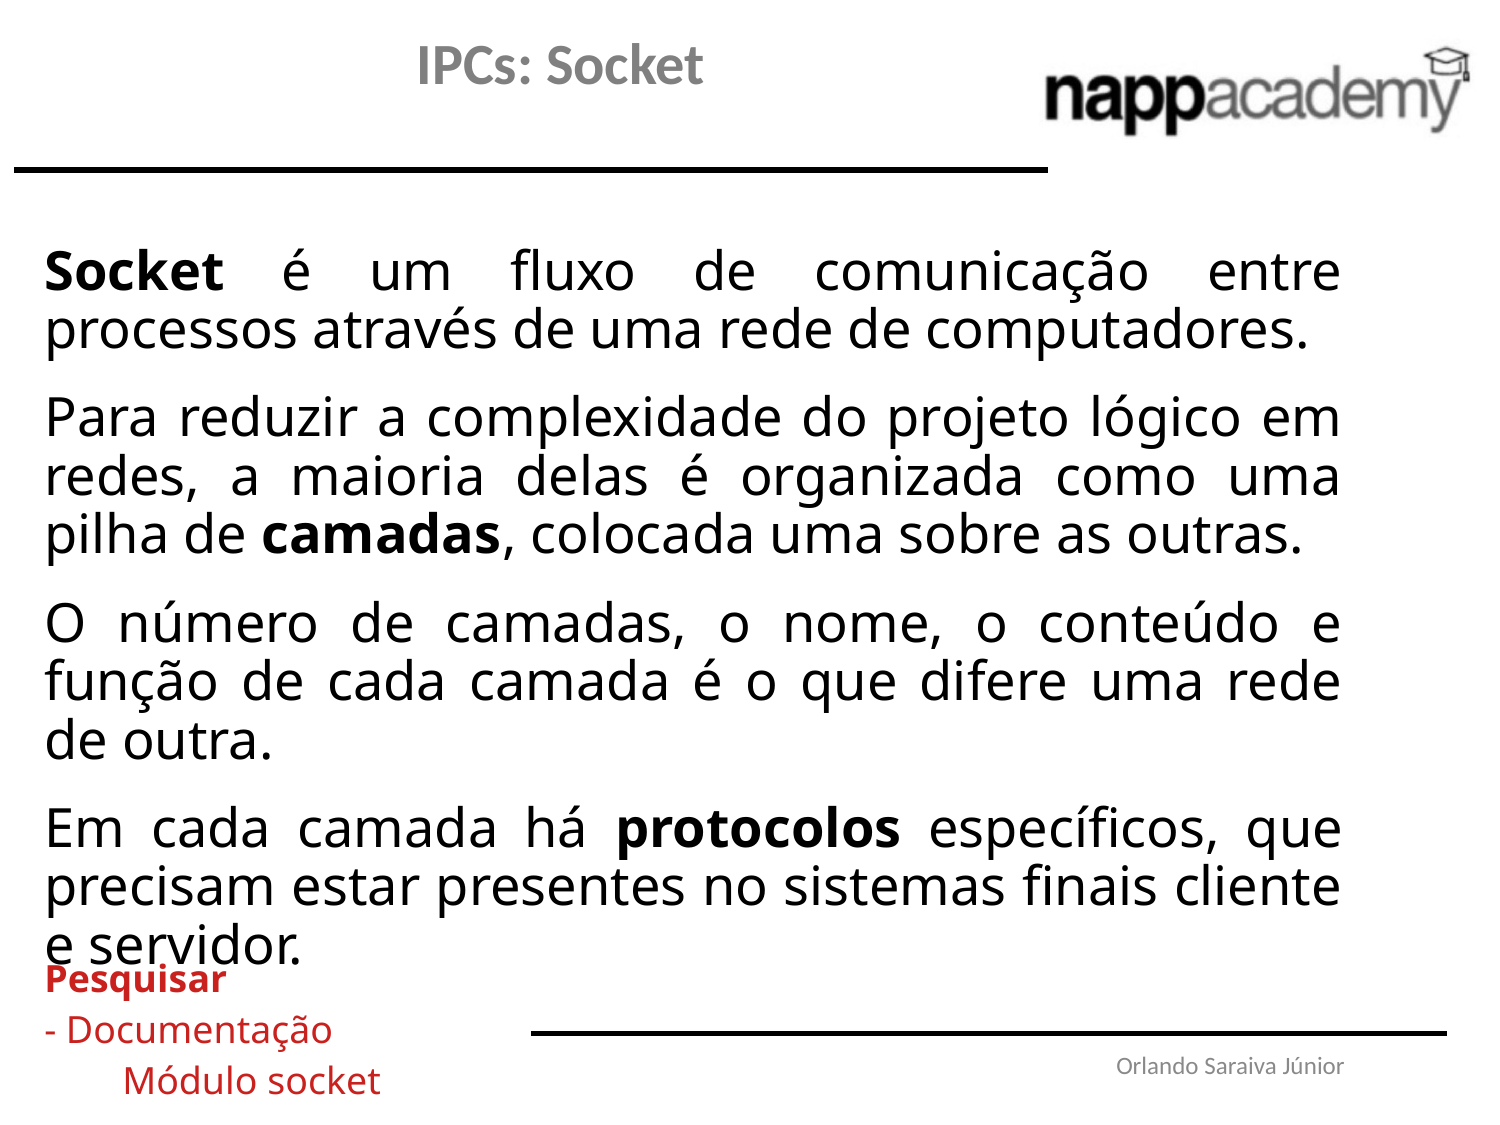

# IPCs: Socket
Socket é um fluxo de comunicação entre processos através de uma rede de computadores.
Para reduzir a complexidade do projeto lógico em redes, a maioria delas é organizada como uma pilha de camadas, colocada uma sobre as outras.
O número de camadas, o nome, o conteúdo e função de cada camada é o que difere uma rede de outra.
Em cada camada há protocolos específicos, que precisam estar presentes no sistemas finais cliente e servidor.
Pesquisar
- Documentação
 Módulo socket